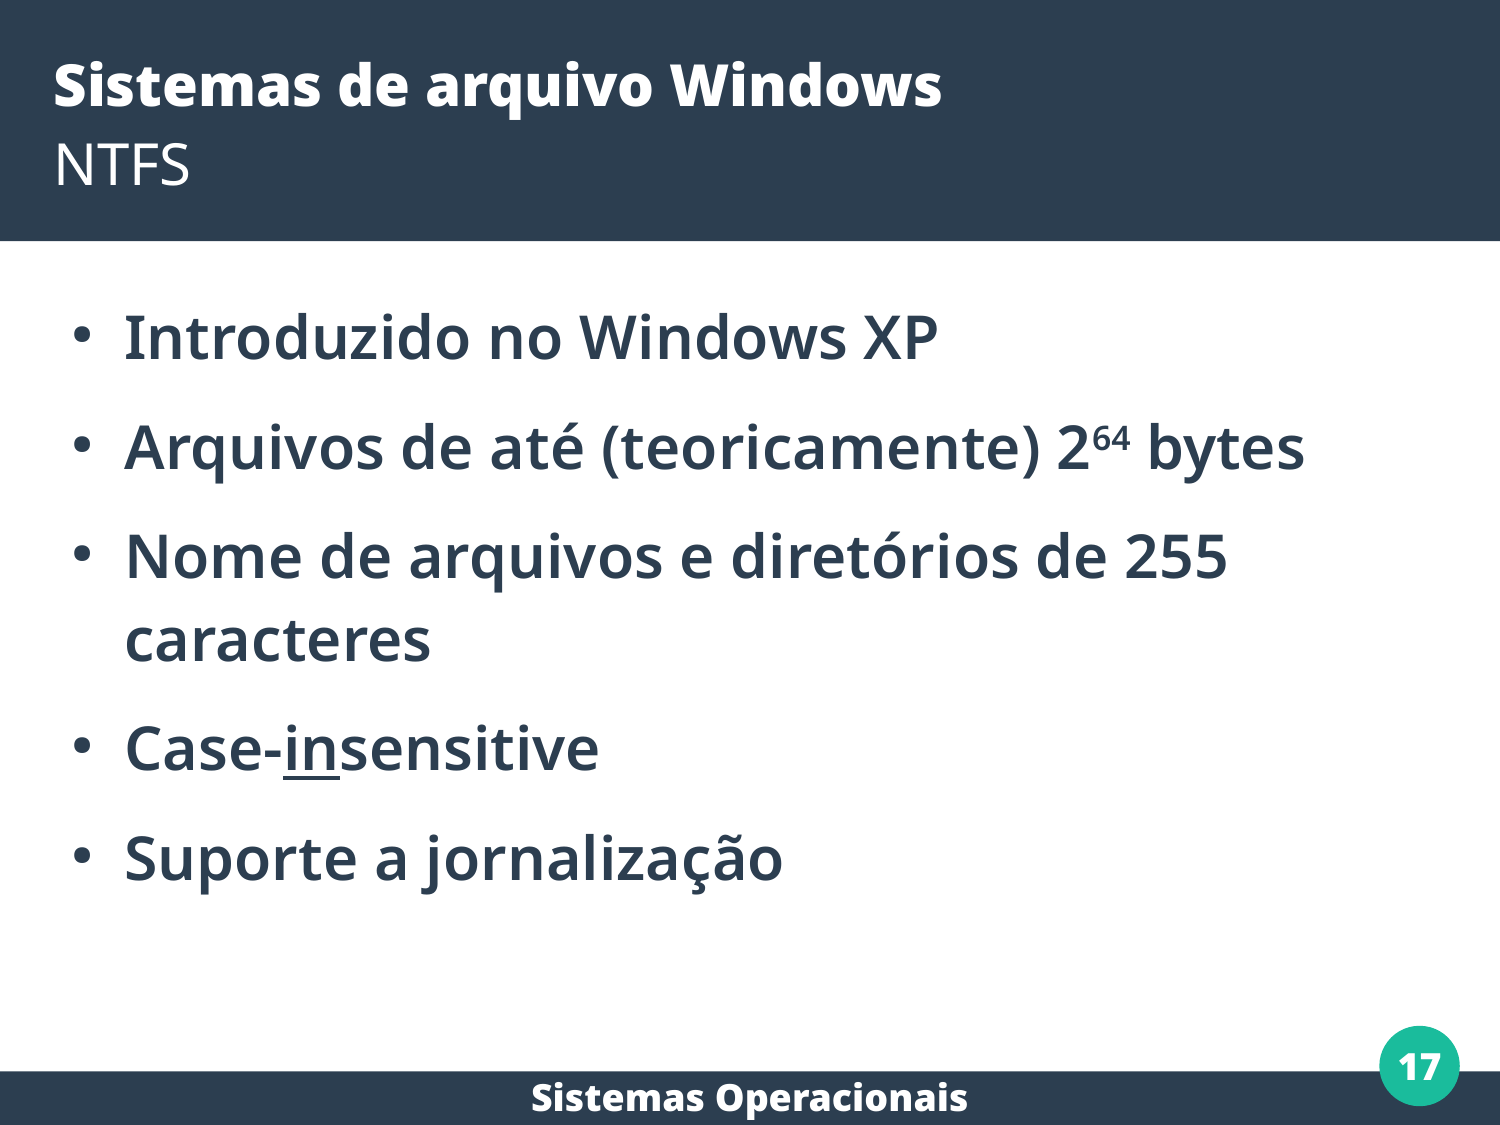

# Sistemas de arquivo Windows NTFS
Introduzido no Windows XP
Arquivos de até (teoricamente) 264 bytes
Nome de arquivos e diretórios de 255 caracteres
Case-insensitive
Suporte a jornalização
17
Sistemas Operacionais